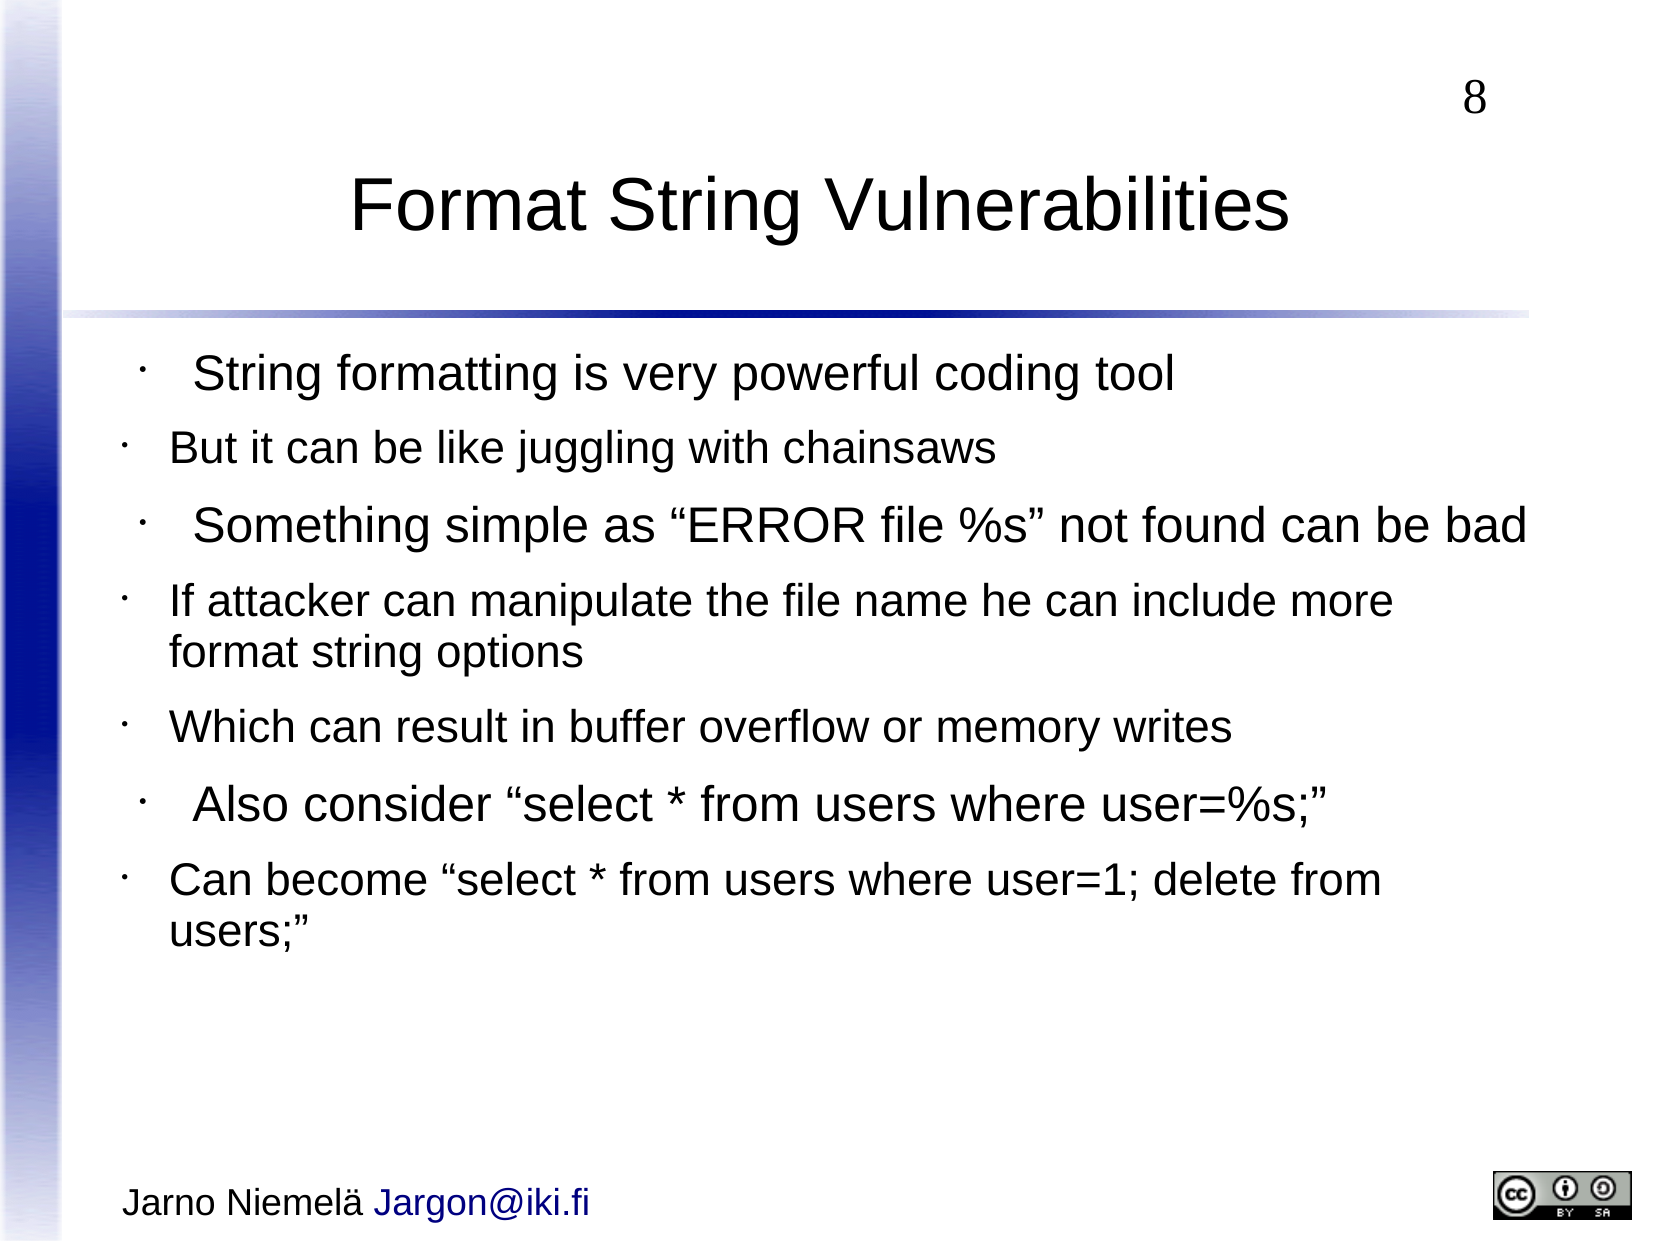

# Format String Vulnerabilities
String formatting is very powerful coding tool
But it can be like juggling with chainsaws
Something simple as “ERROR file %s” not found can be bad
If attacker can manipulate the file name he can include more format string options
Which can result in buffer overflow or memory writes
Also consider “select * from users where user=%s;”
Can become “select * from users where user=1; delete from users;”